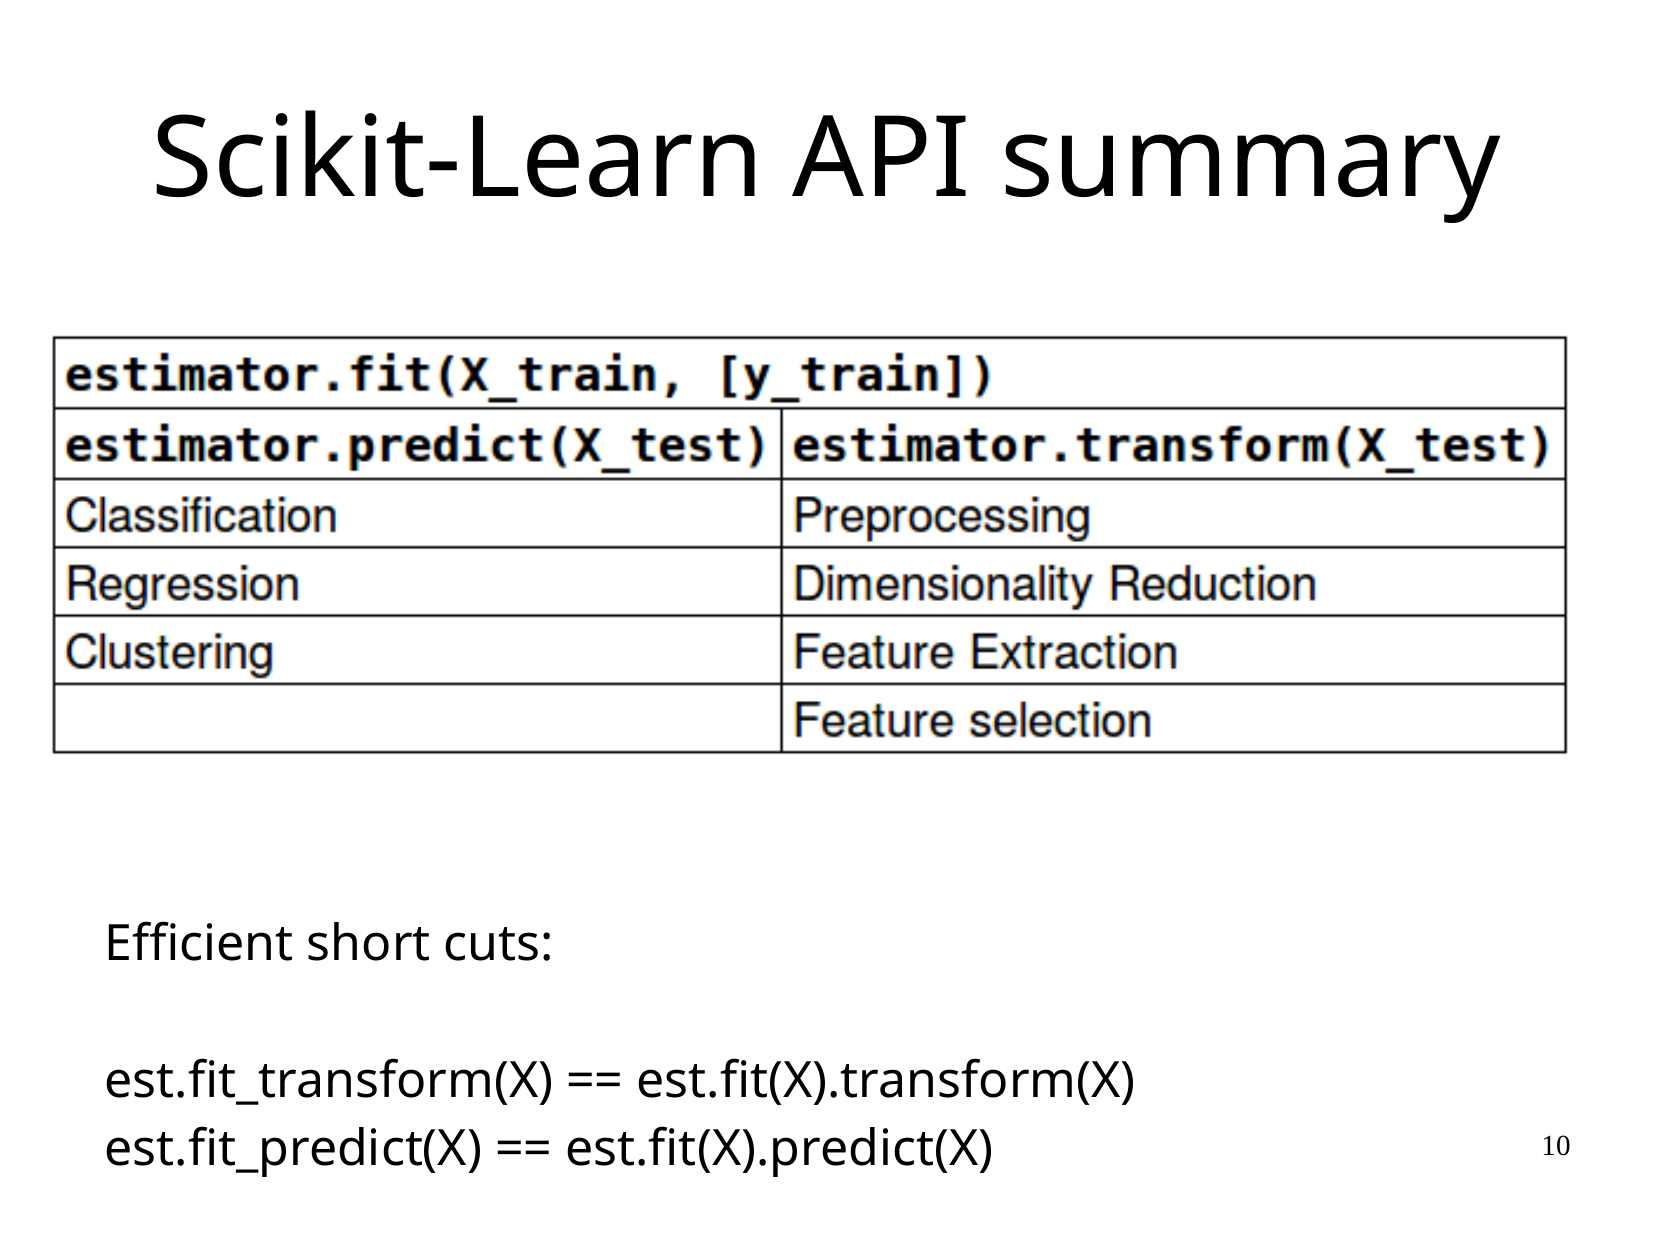

# Scikit-Learn API summary
Efficient short cuts:
est.fit_transform(X) == est.fit(X).transform(X)
est.fit_predict(X) == est.fit(X).predict(X)
10